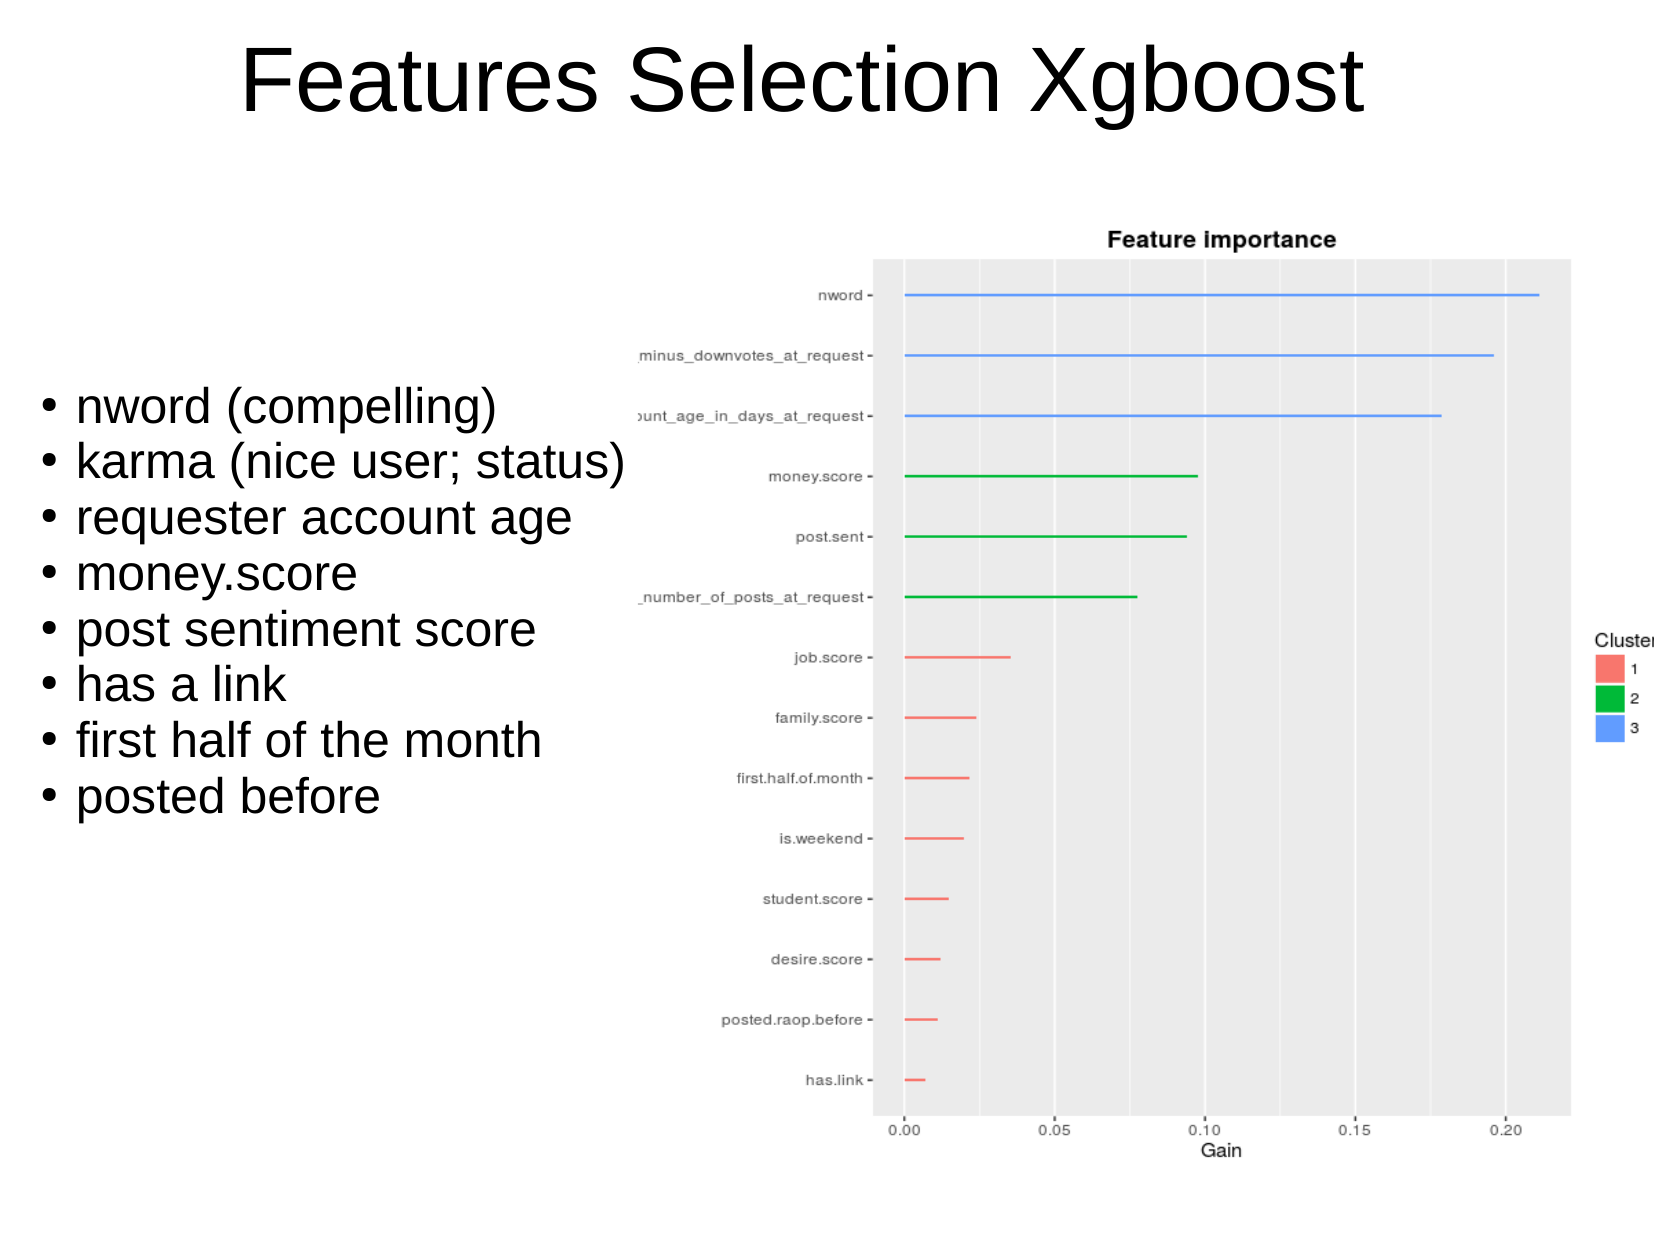

# Features Selection Xgboost
nword (compelling)
karma (nice user; status)
requester account age
money.score
post sentiment score
has a link
first half of the month
posted before